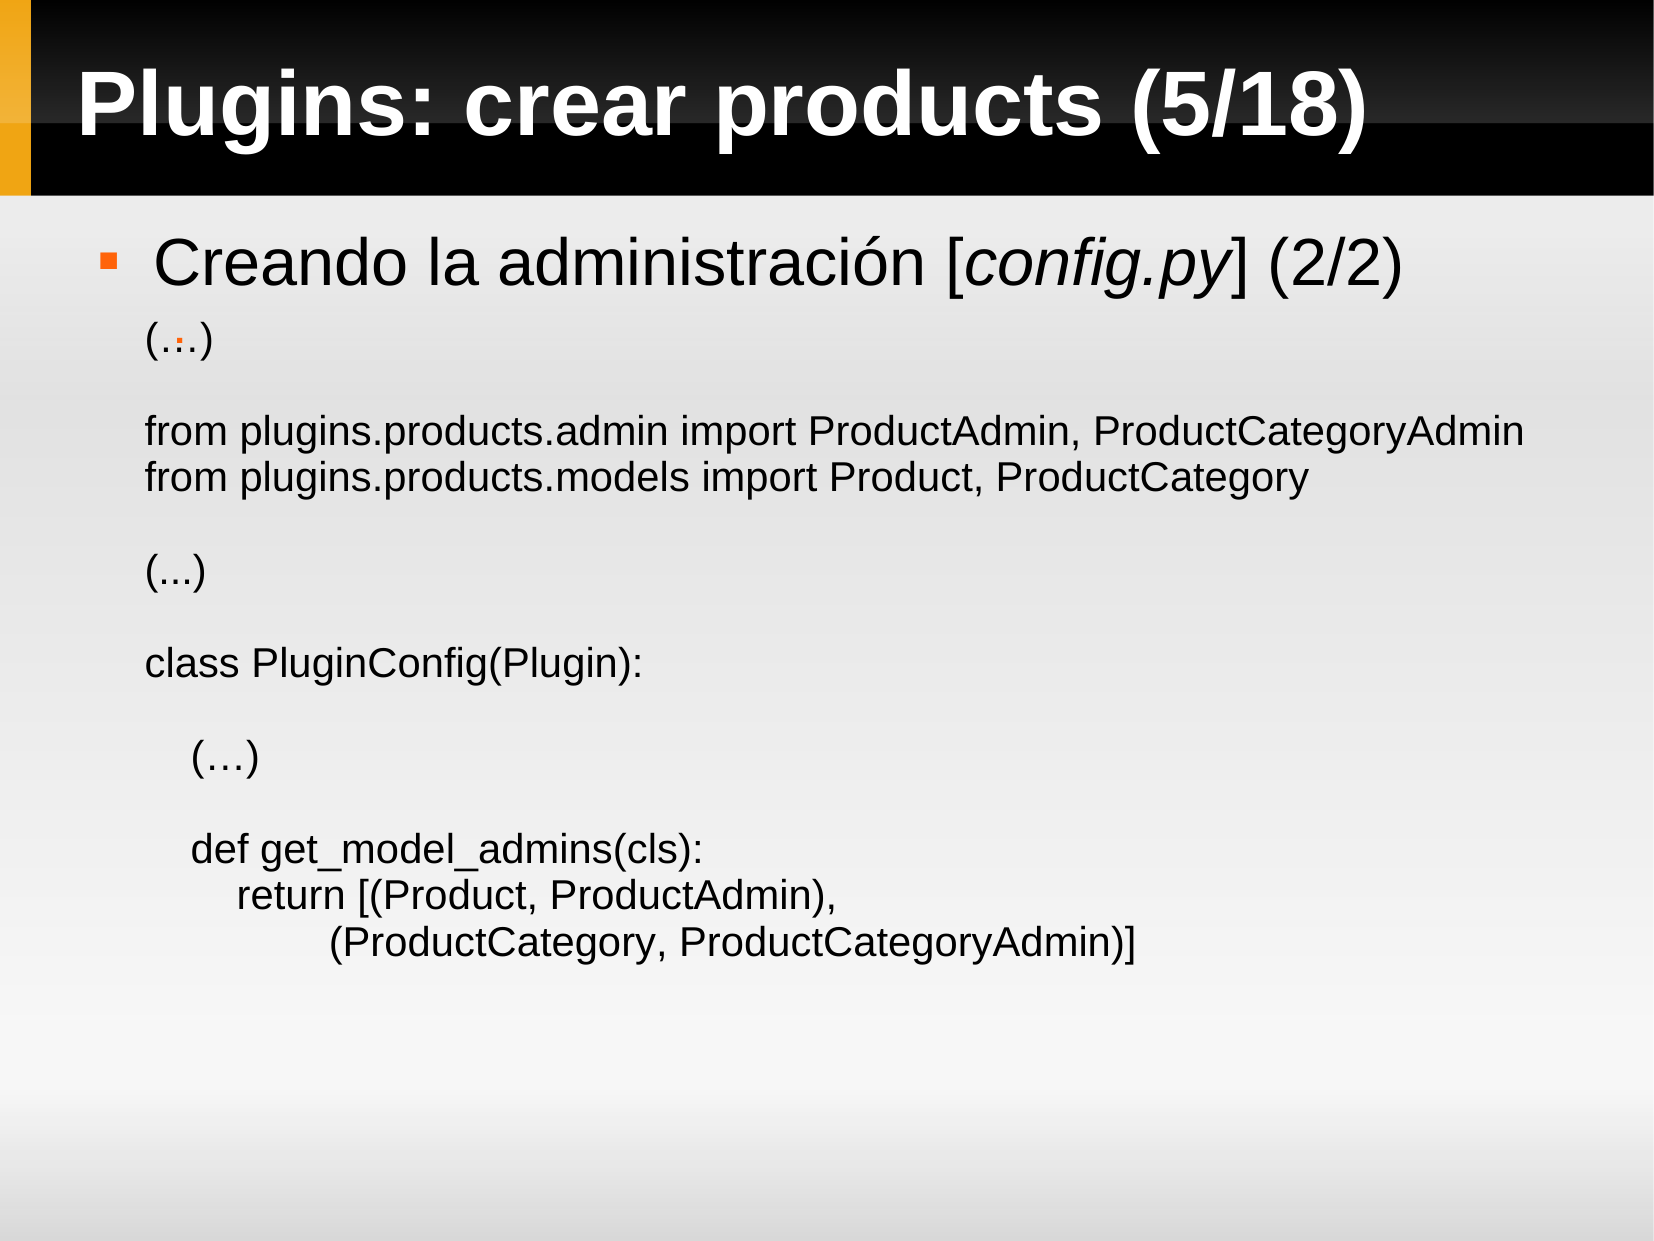

# Plugins: crear products (5/18)
Creando la administración [config.py] (2/2)
(…)
from plugins.products.admin import ProductAdmin, ProductCategoryAdmin
from plugins.products.models import Product, ProductCategory
(...)
class PluginConfig(Plugin):
 (…)
 def get_model_admins(cls):
 return [(Product, ProductAdmin),
 (ProductCategory, ProductCategoryAdmin)]